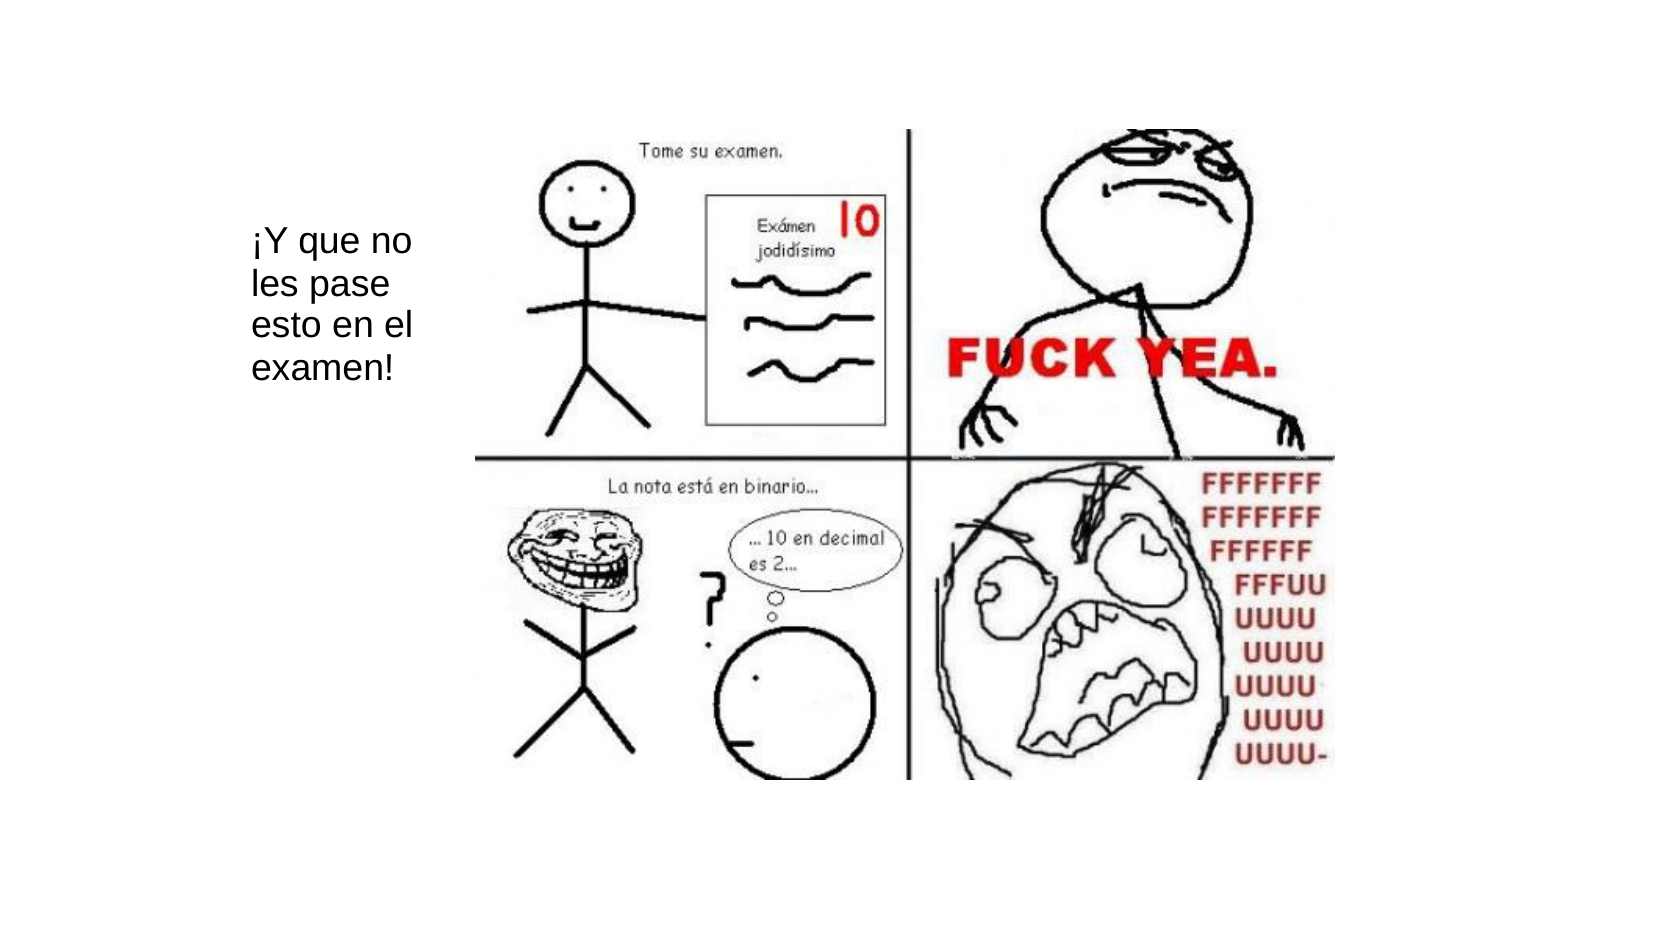

¡Y que no les pase esto en el examen!